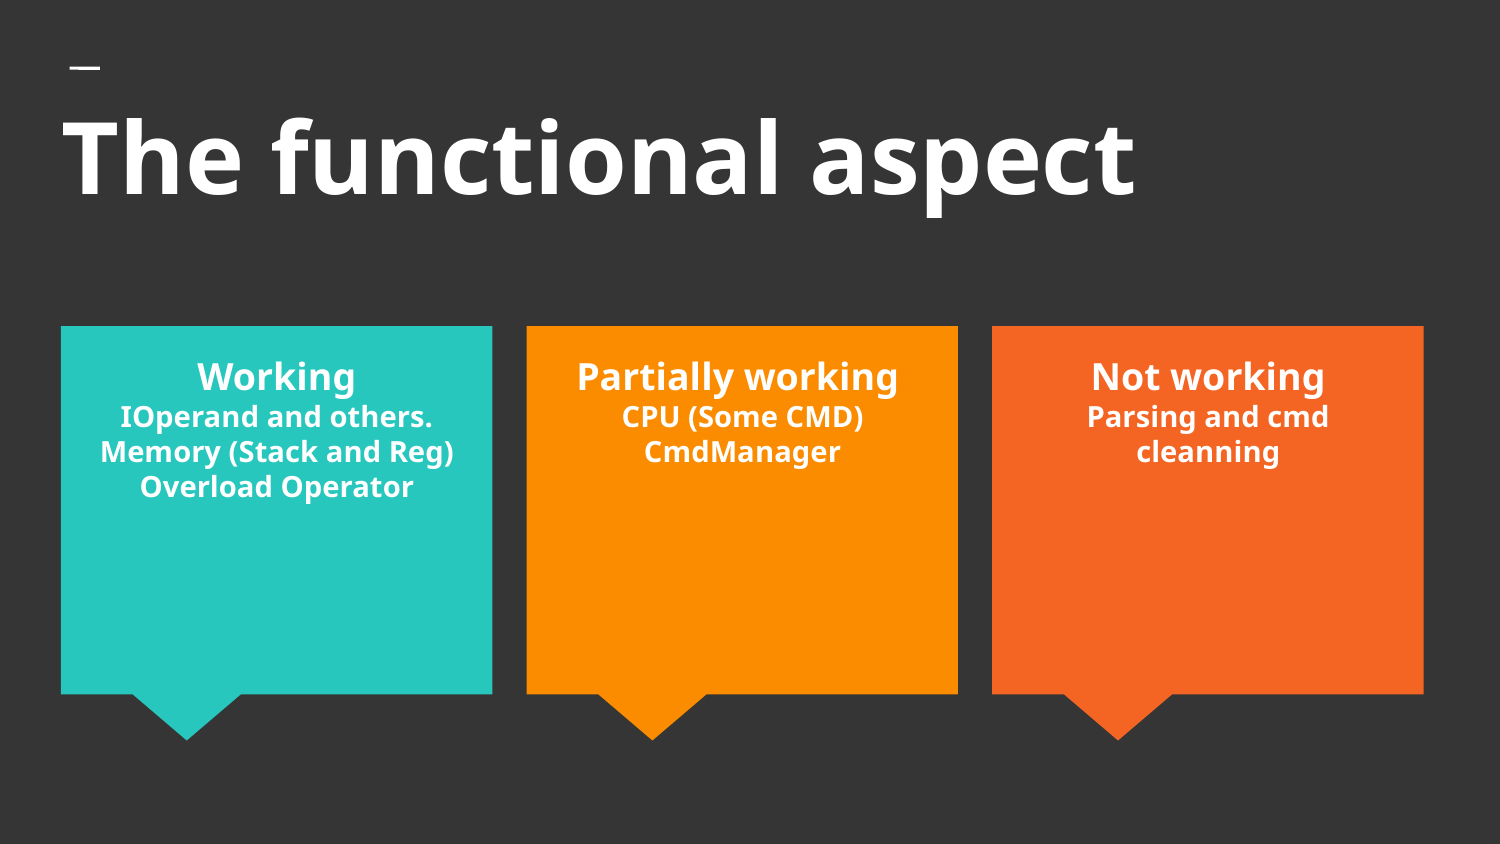

# The functional aspect
Working
IOperand and others.
Memory (Stack and Reg)
Overload Operator
Partially working
CPU (Some CMD)
CmdManager
Not working
Parsing and cmd cleanning